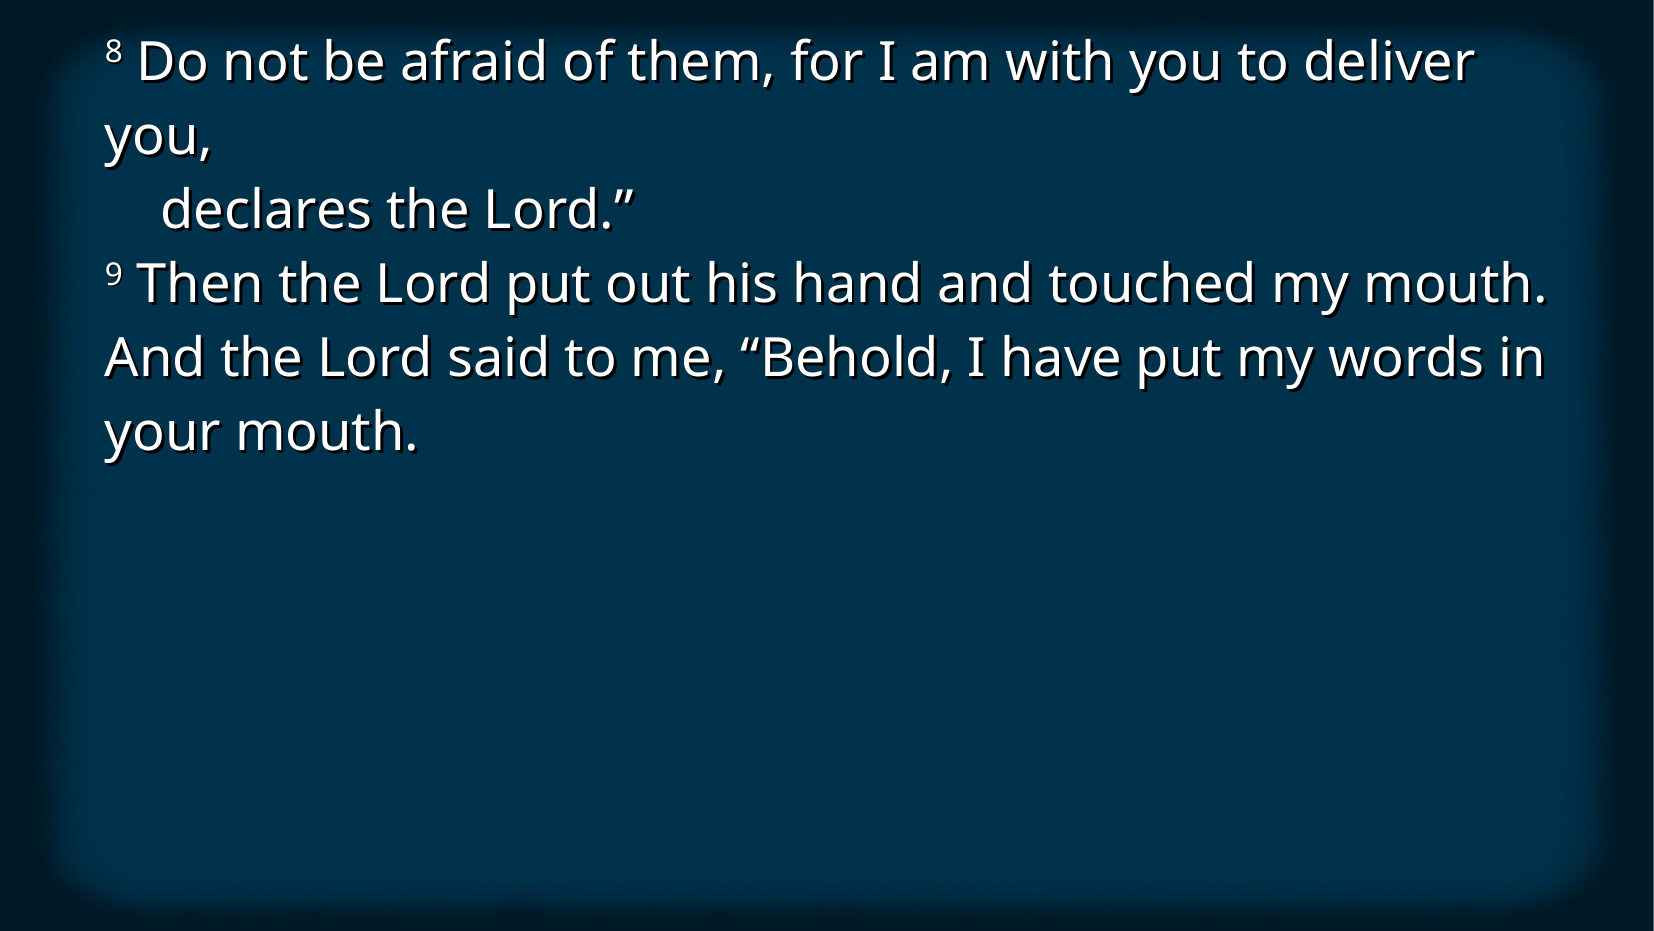

8 Do not be afraid of them, for I am with you to deliver you,
 declares the Lord.”
9 Then the Lord put out his hand and touched my mouth. And the Lord said to me, “Behold, I have put my words in your mouth.